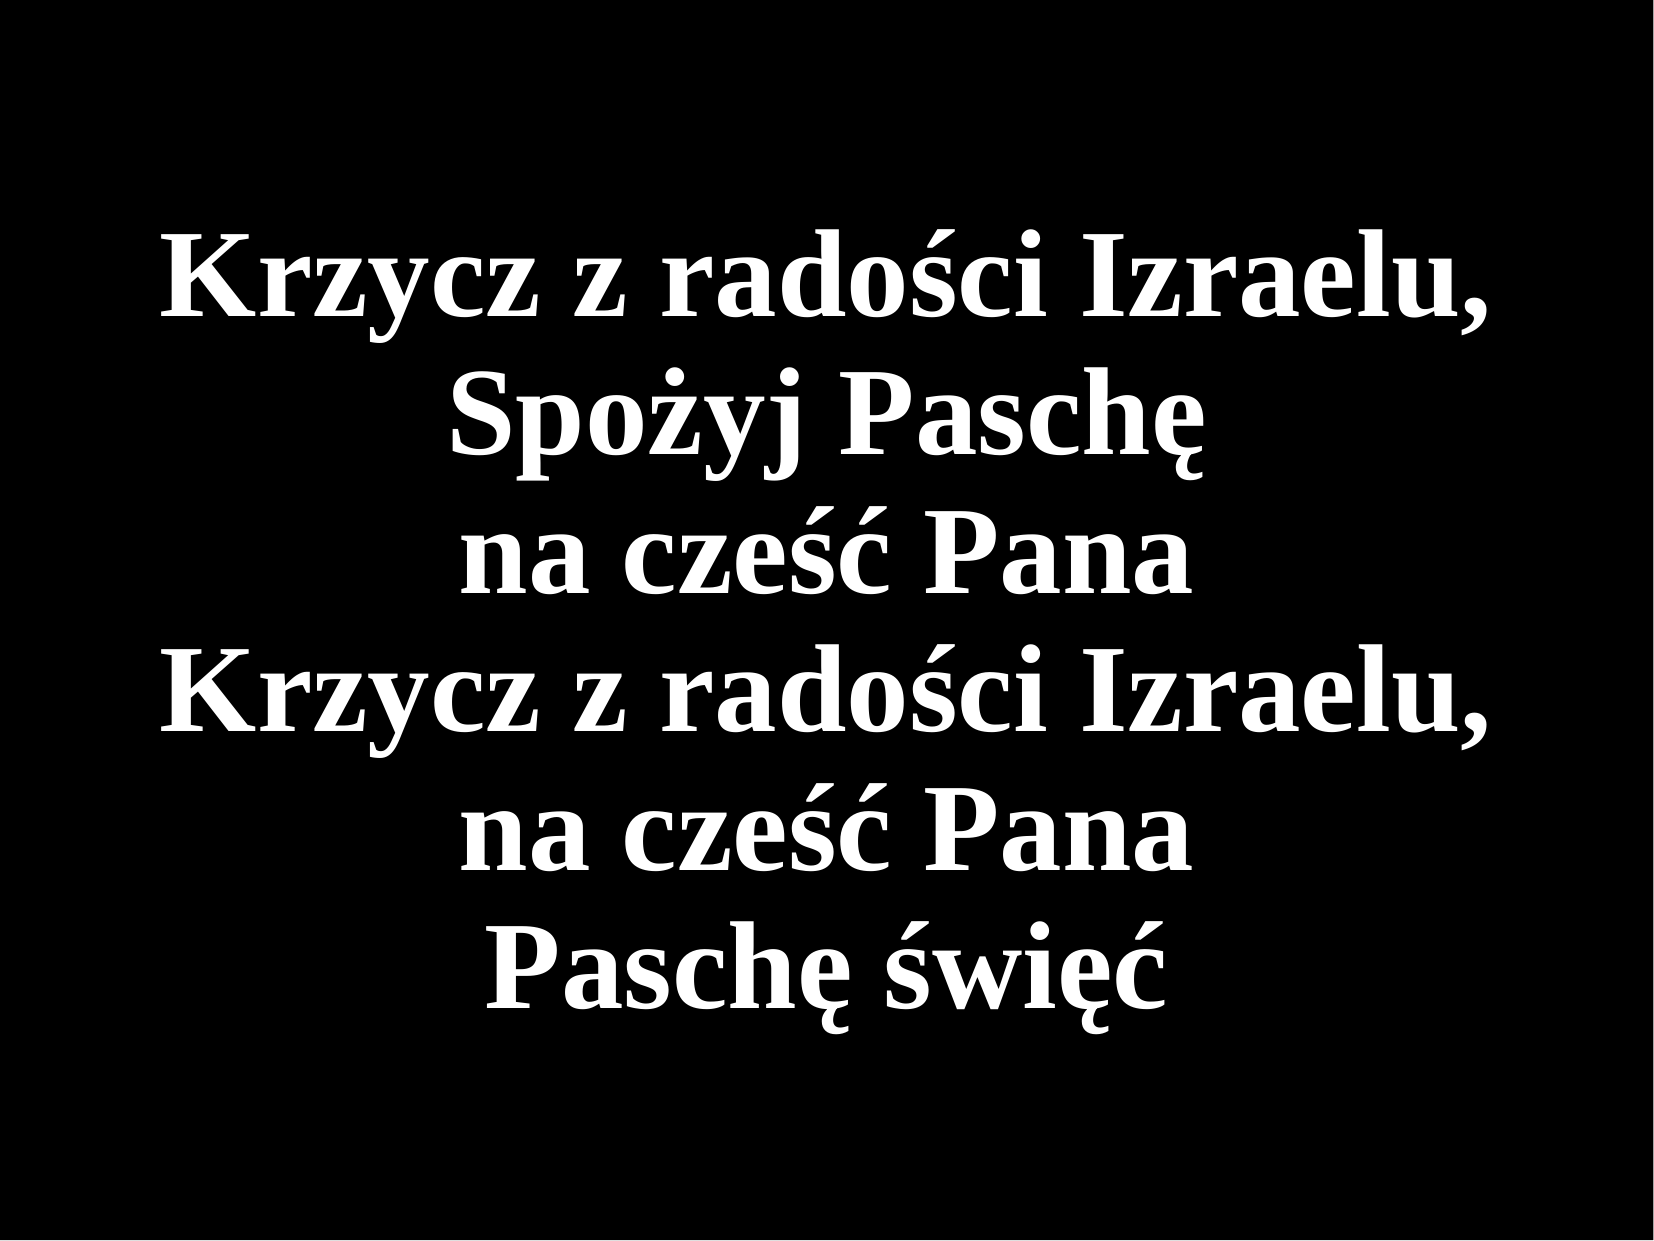

# Krzycz z radości Izraelu, Spożyj Paschę na cześć Pana Krzycz z radości Izraelu, na cześć Pana Paschę święć